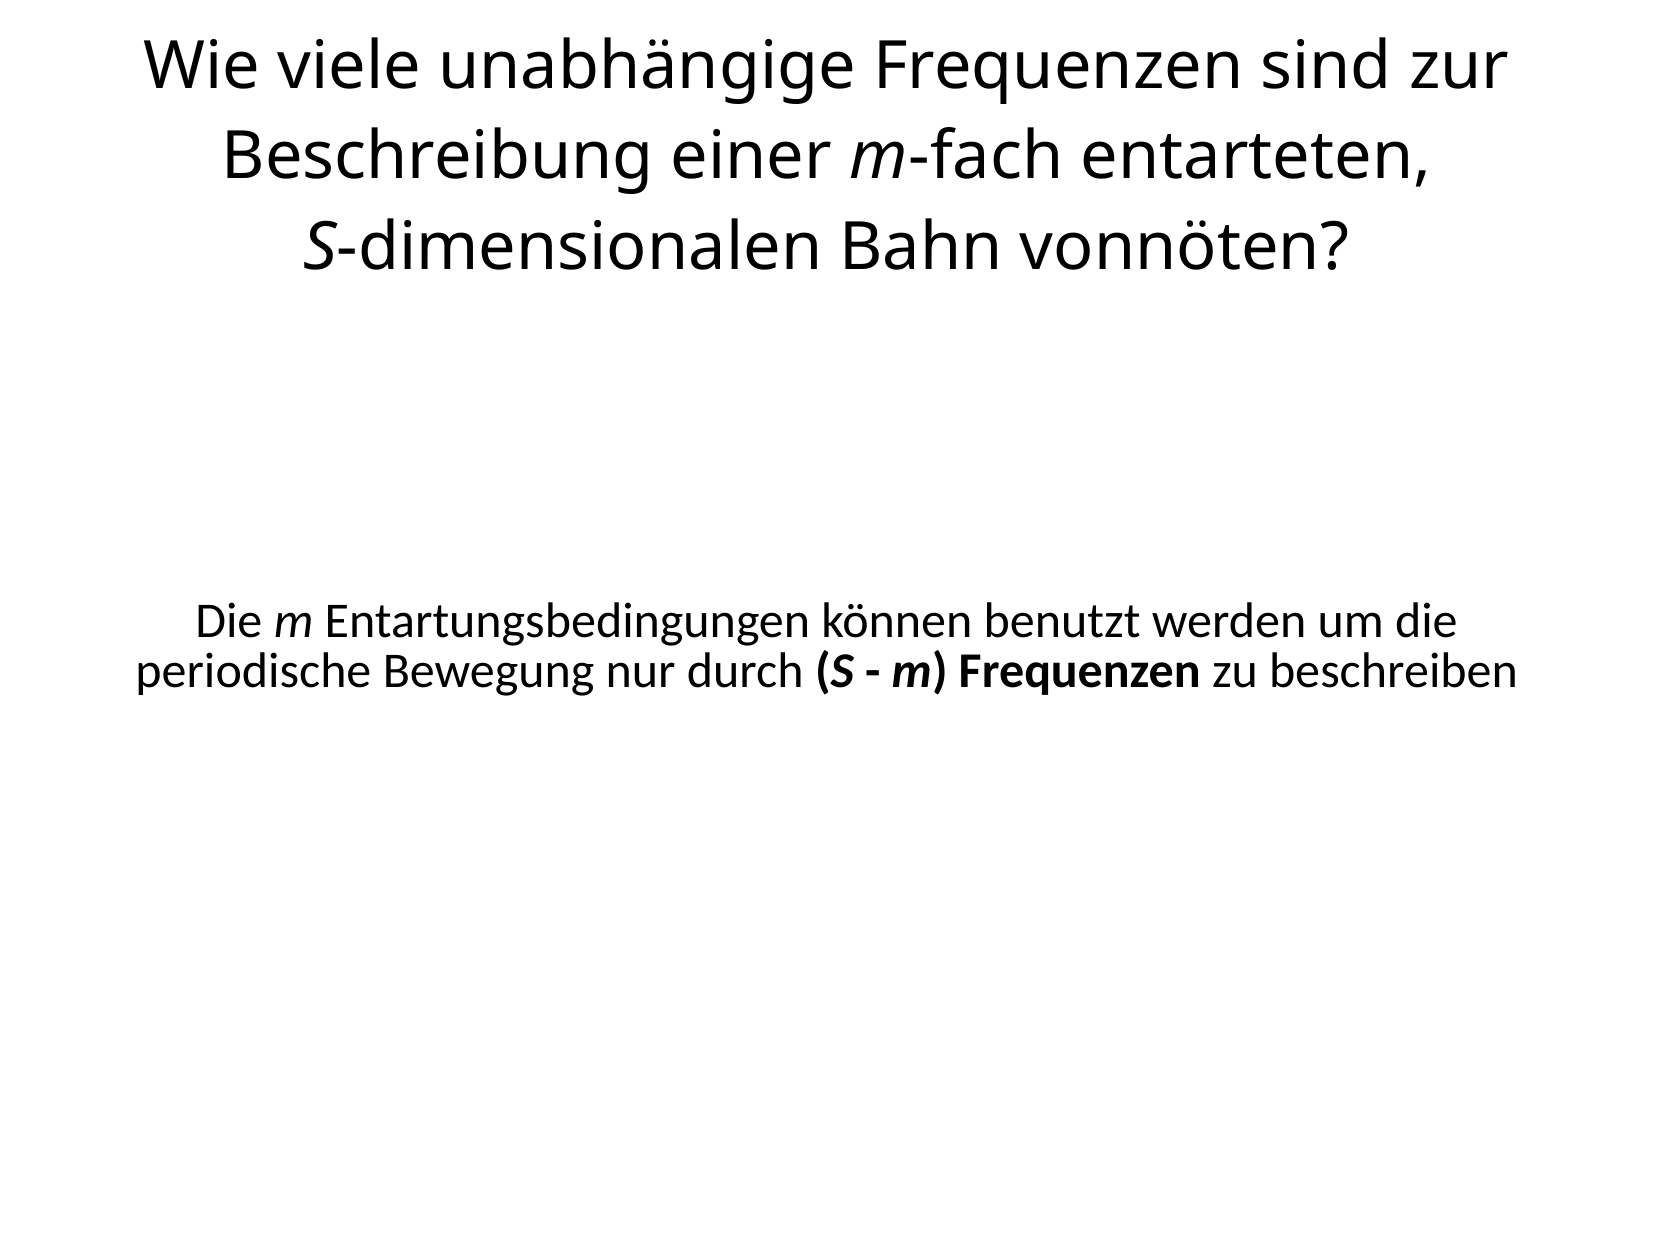

# Wie viele unabhängige Frequenzen sind zur Beschreibung einer m-fach entarteten, S-dimensionalen Bahn vonnöten?
Die m Entartungsbedingungen können benutzt werden um die periodische Bewegung nur durch (S - m) Frequenzen zu beschreiben